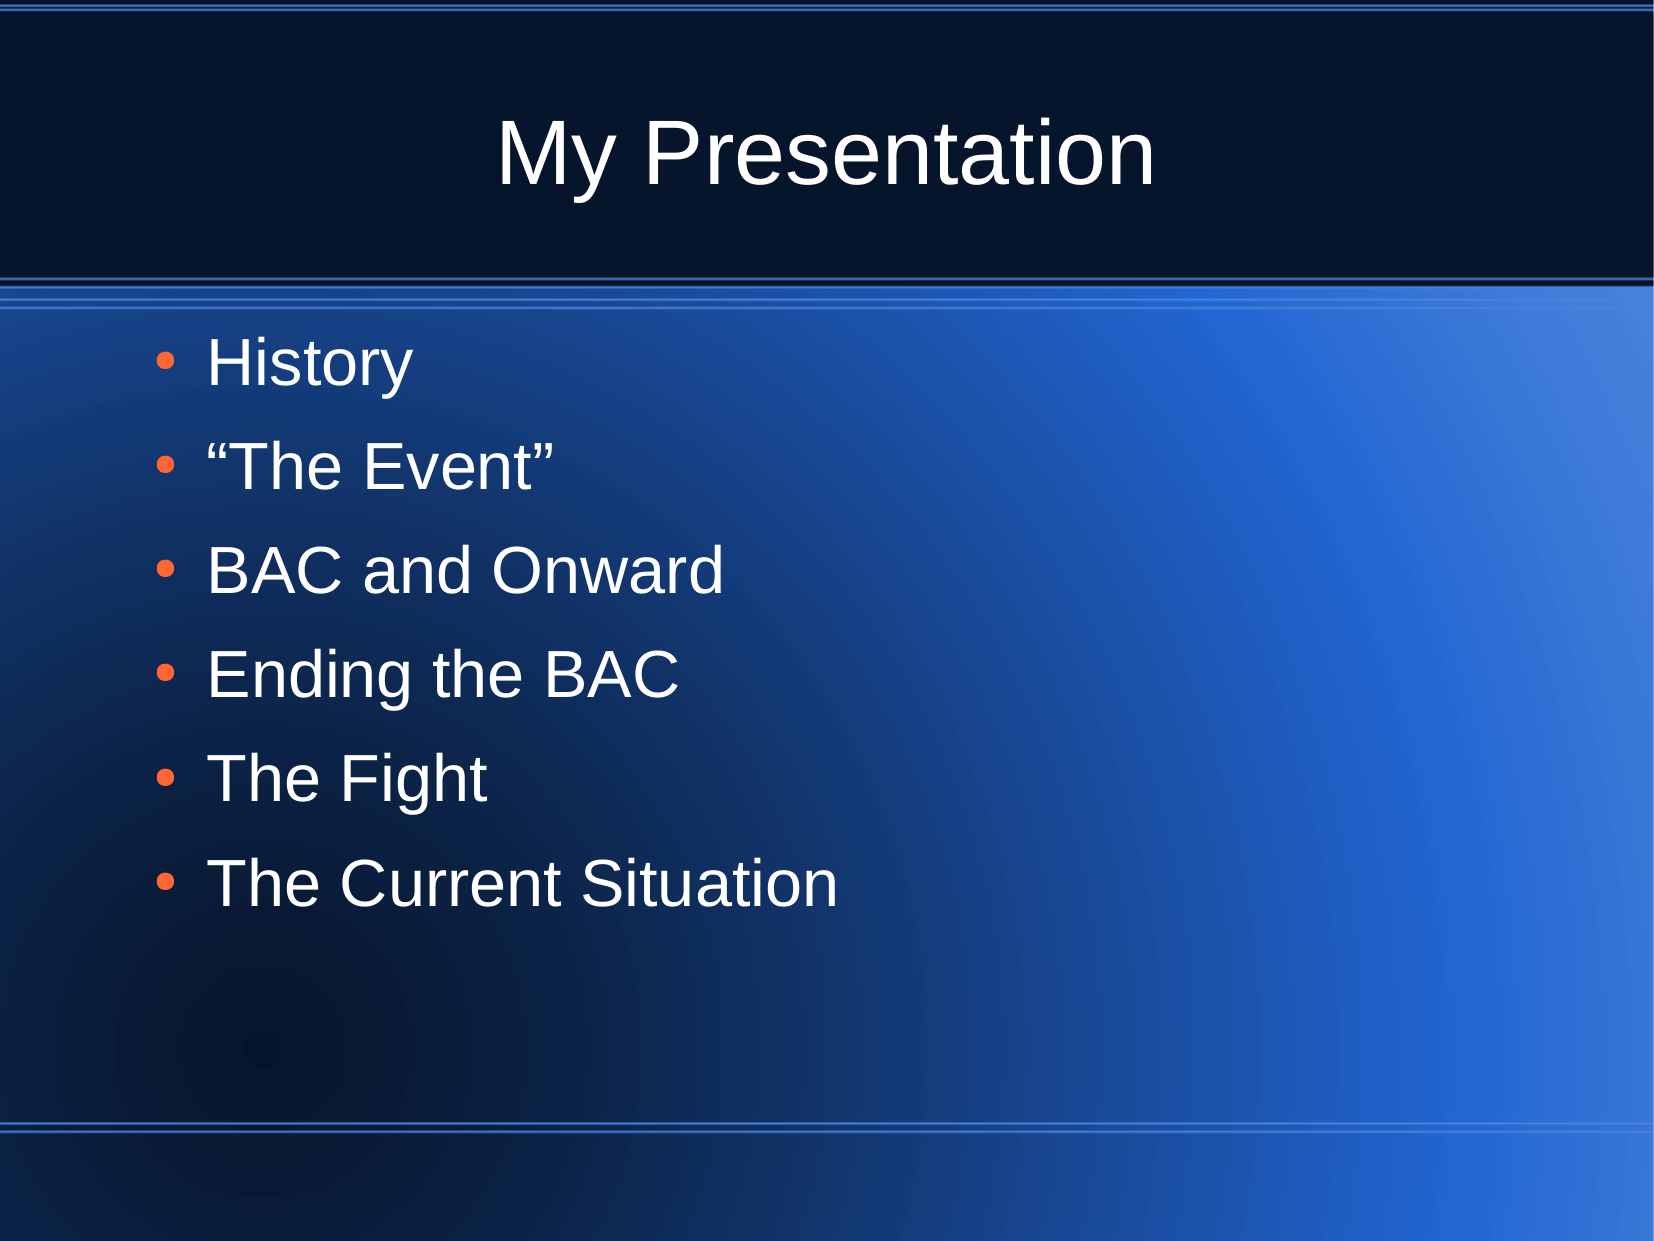

# My Presentation
History
“The Event”
BAC and Onward
Ending the BAC
The Fight
The Current Situation